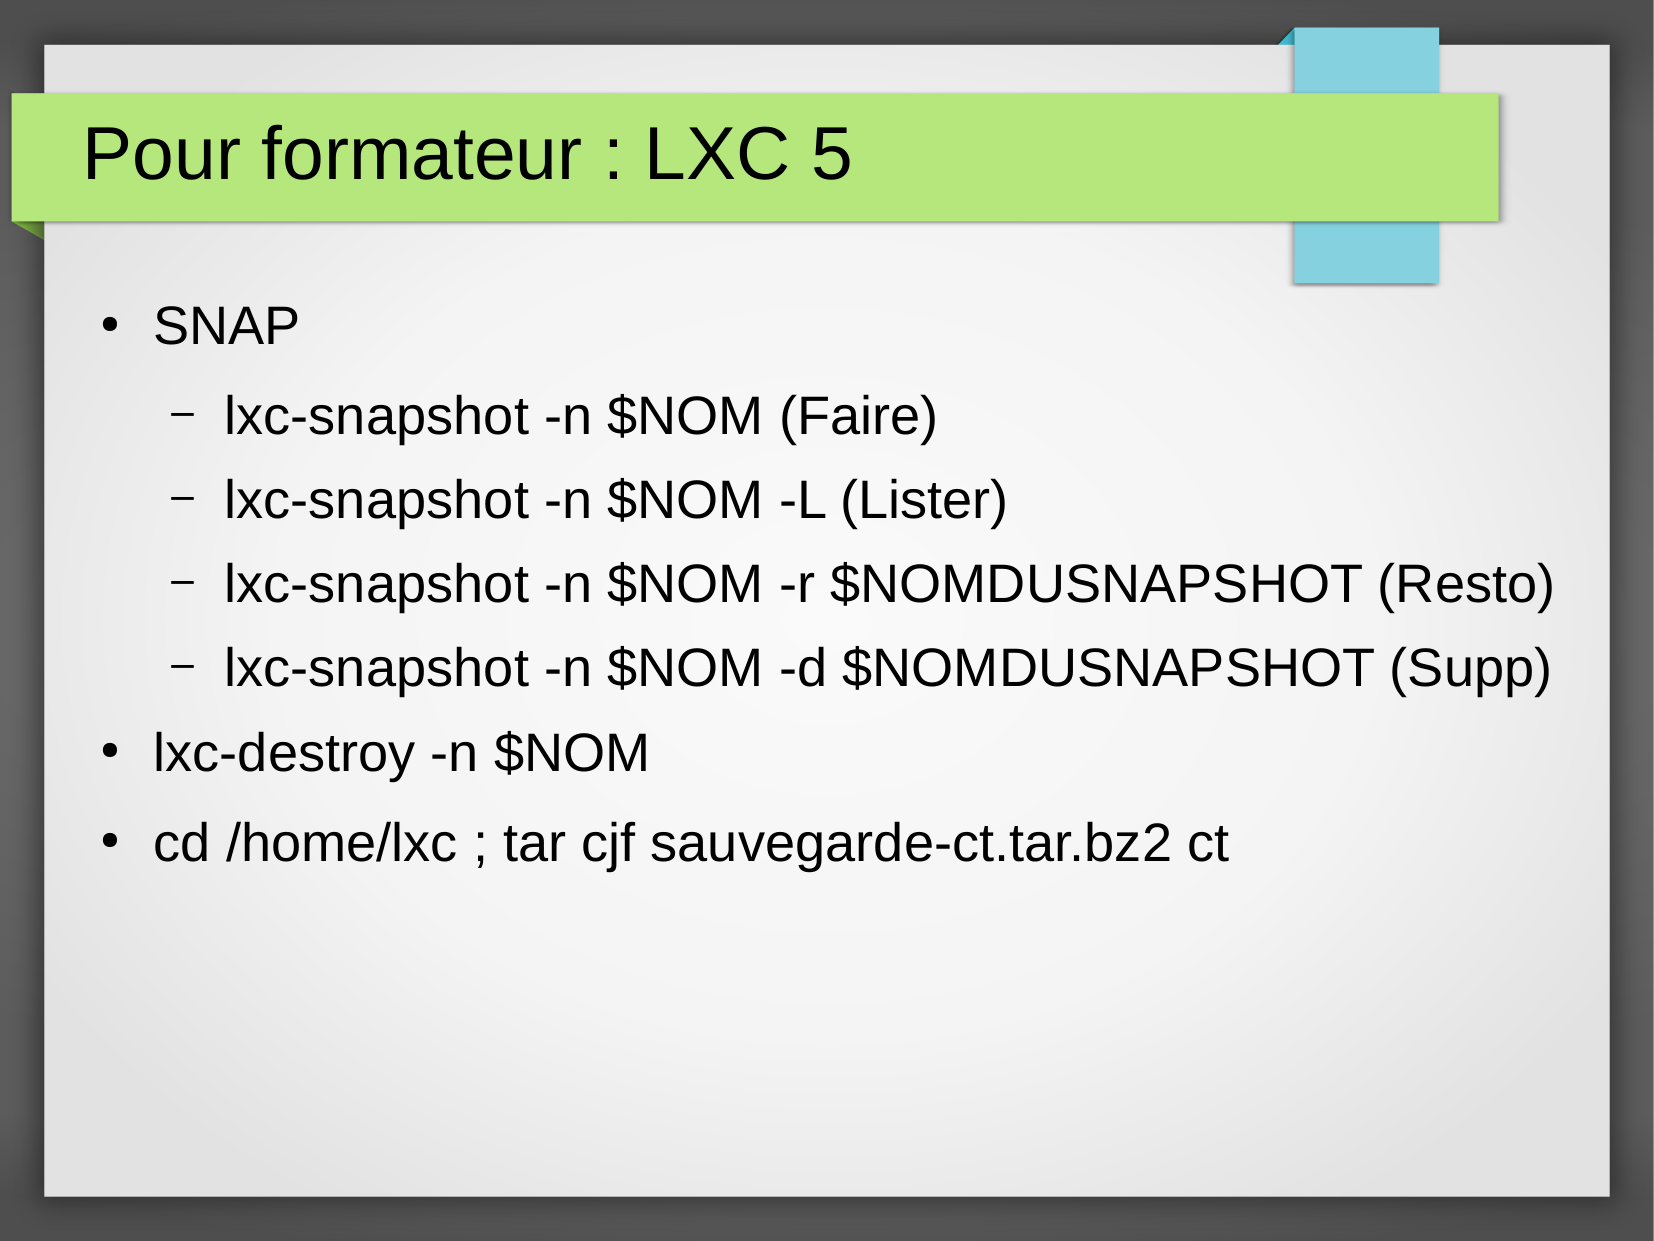

# Pour formateur : LXC 5
SNAP
lxc-snapshot -n $NOM (Faire)
lxc-snapshot -n $NOM -L (Lister)
lxc-snapshot -n $NOM -r $NOMDUSNAPSHOT (Resto)
lxc-snapshot -n $NOM -d $NOMDUSNAPSHOT (Supp)
lxc-destroy -n $NOM
cd /home/lxc ; tar cjf sauvegarde-ct.tar.bz2 ct